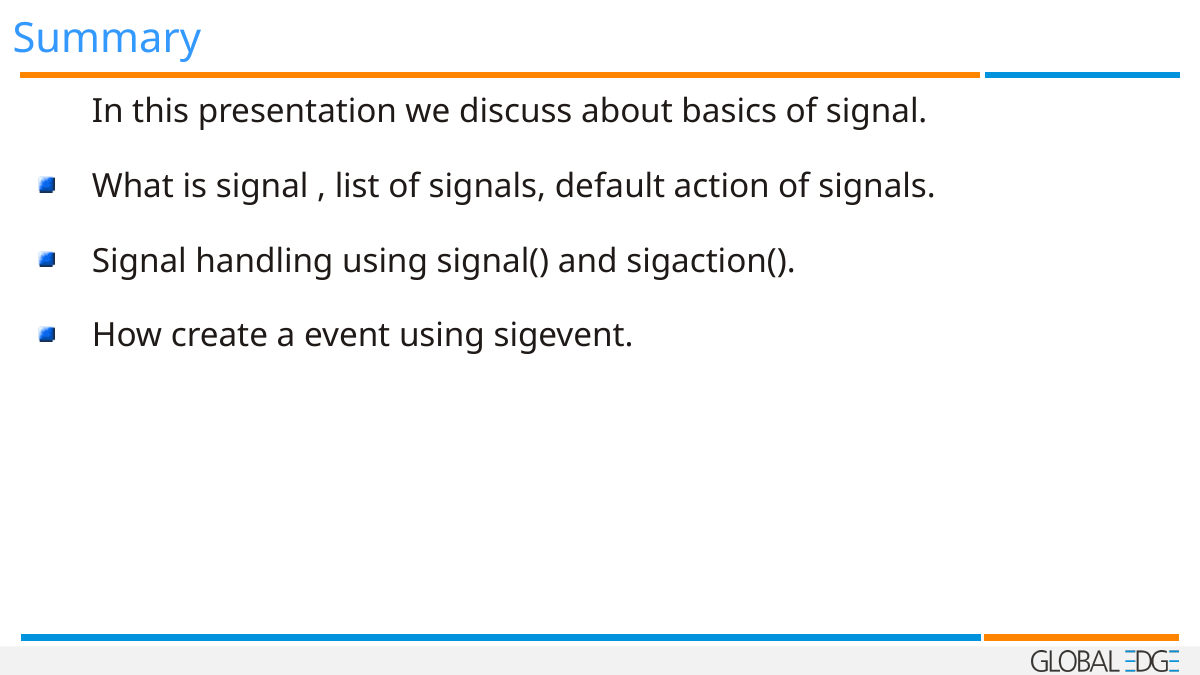

# Summary
In this presentation we discuss about basics of signal.
What is signal , list of signals, default action of signals.
Signal handling using signal() and sigaction().
How create a event using sigevent.